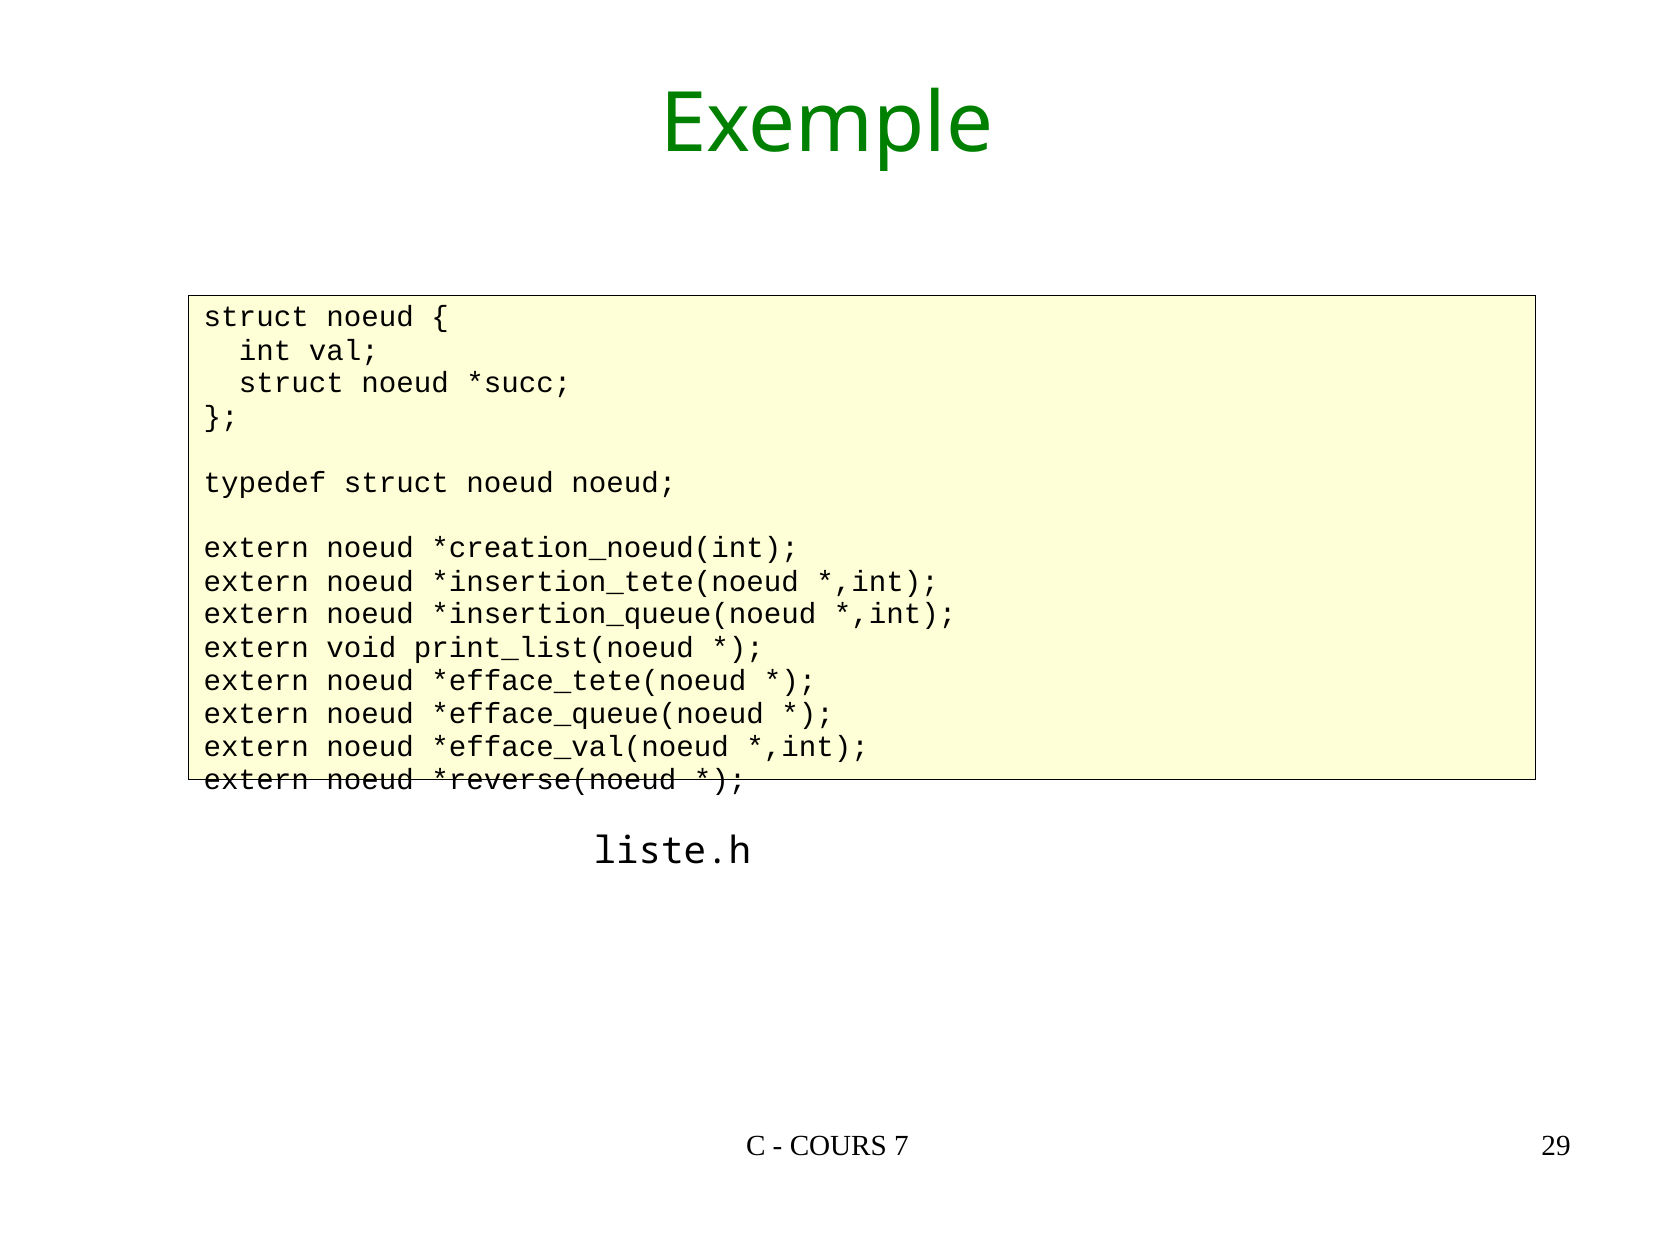

# Exemple
struct noeud {
 int val;
 struct noeud *succ;
};
typedef struct noeud noeud;
extern noeud *creation_noeud(int);
extern noeud *insertion_tete(noeud *,int);
extern noeud *insertion_queue(noeud *,int);
extern void print_list(noeud *);
extern noeud *efface_tete(noeud *);
extern noeud *efface_queue(noeud *);
extern noeud *efface_val(noeud *,int);
extern noeud *reverse(noeud *);
liste.h
C - COURS 7
29